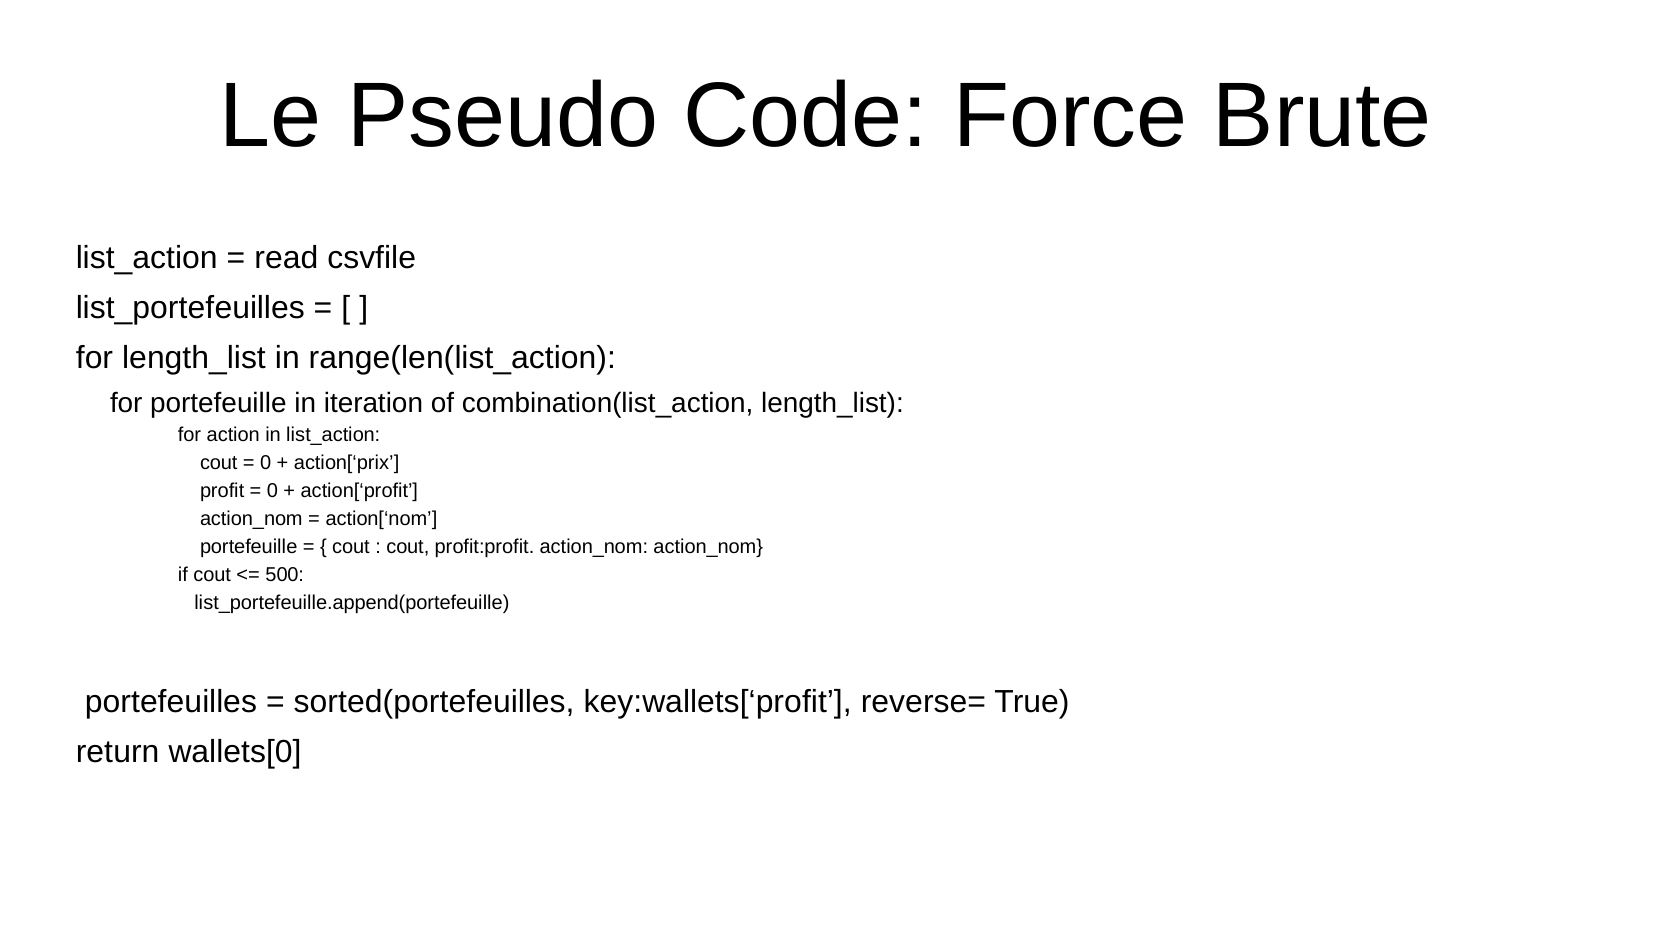

# Le Pseudo Code: Force Brute
list_action = read csvfile
list_portefeuilles = [ ]
for length_list in range(len(list_action):
for portefeuille in iteration of combination(list_action, length_list):
for action in list_action:
 cout = 0 + action[‘prix’]
 profit = 0 + action[‘profit’]
 action_nom = action[‘nom’]
 portefeuille = { cout : cout, profit:profit. action_nom: action_nom}
if cout <= 500:
 list_portefeuille.append(portefeuille)
 portefeuilles = sorted(portefeuilles, key:wallets[‘profit’], reverse= True)
return wallets[0]